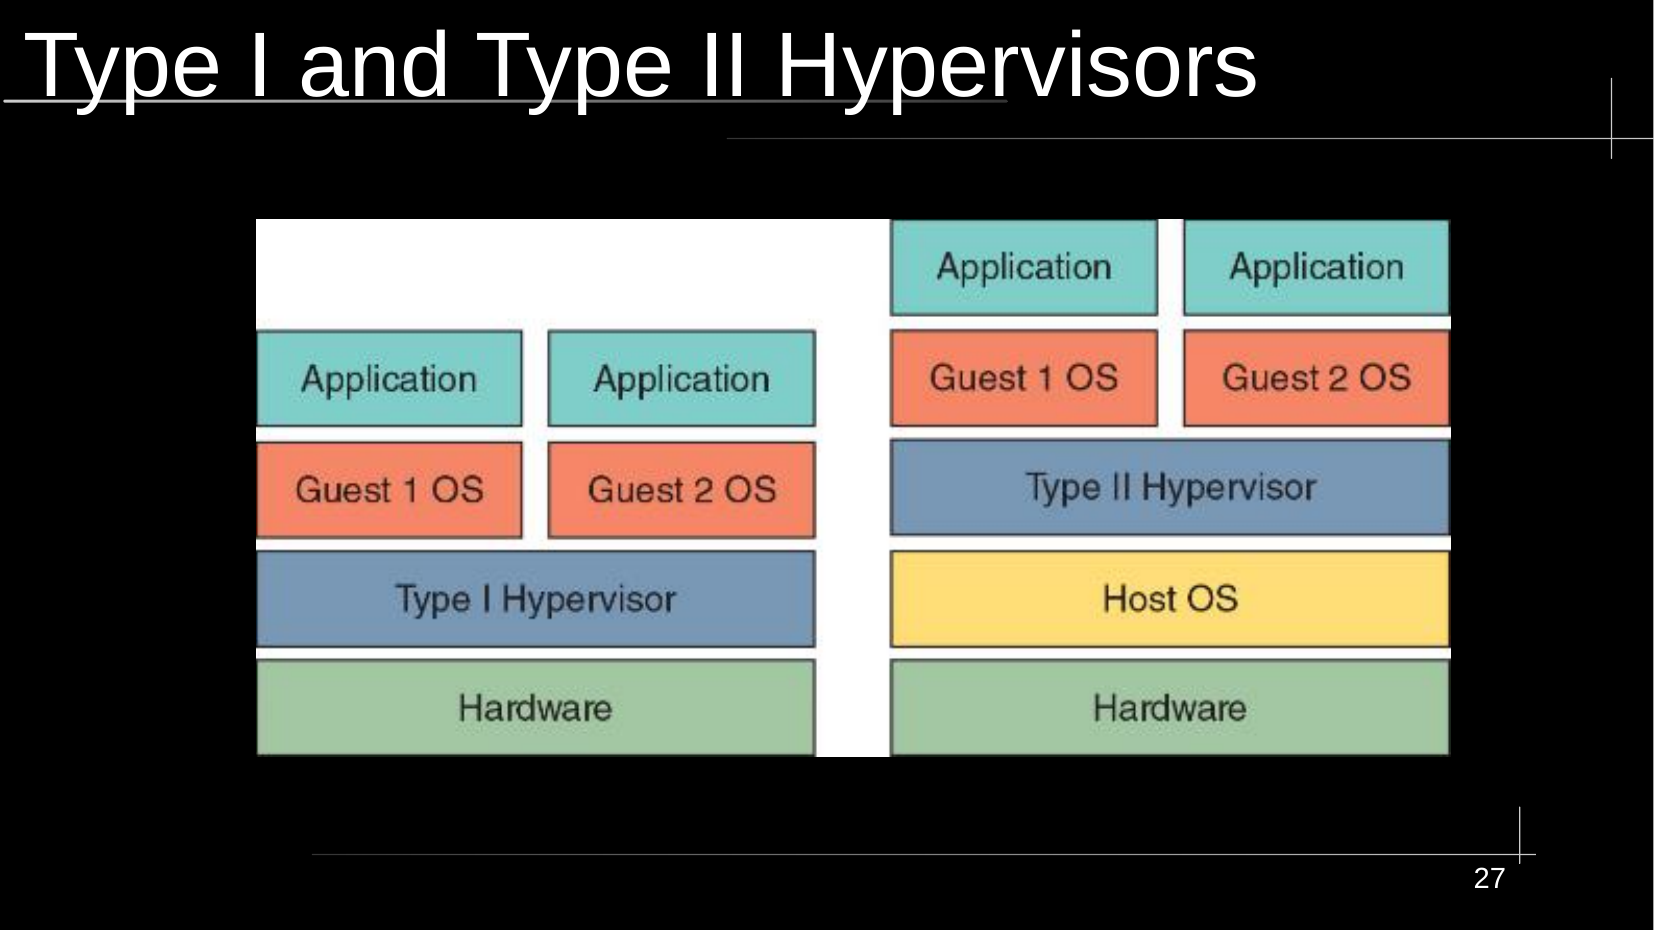

# Type I and Type II Hypervisors
27